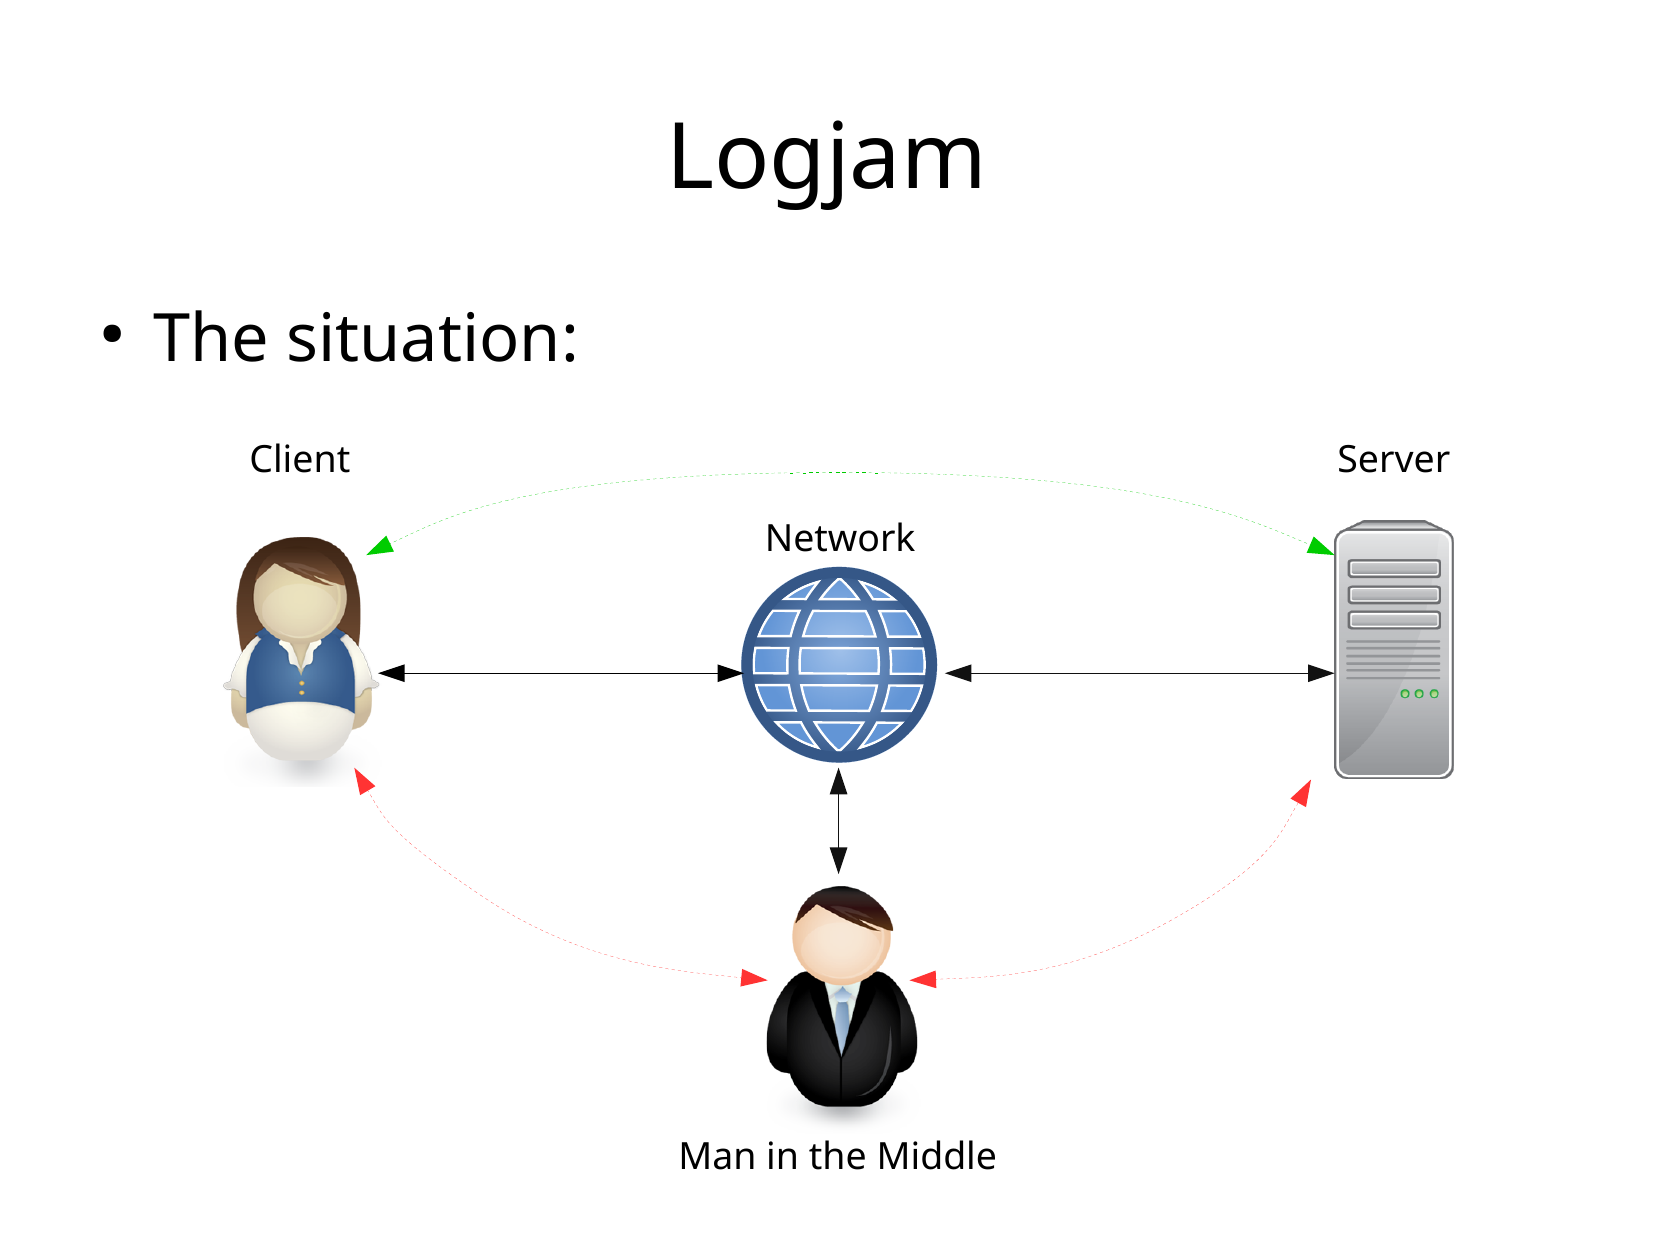

# Logjam
The situation:
Client
Server
Network
Man in the Middle